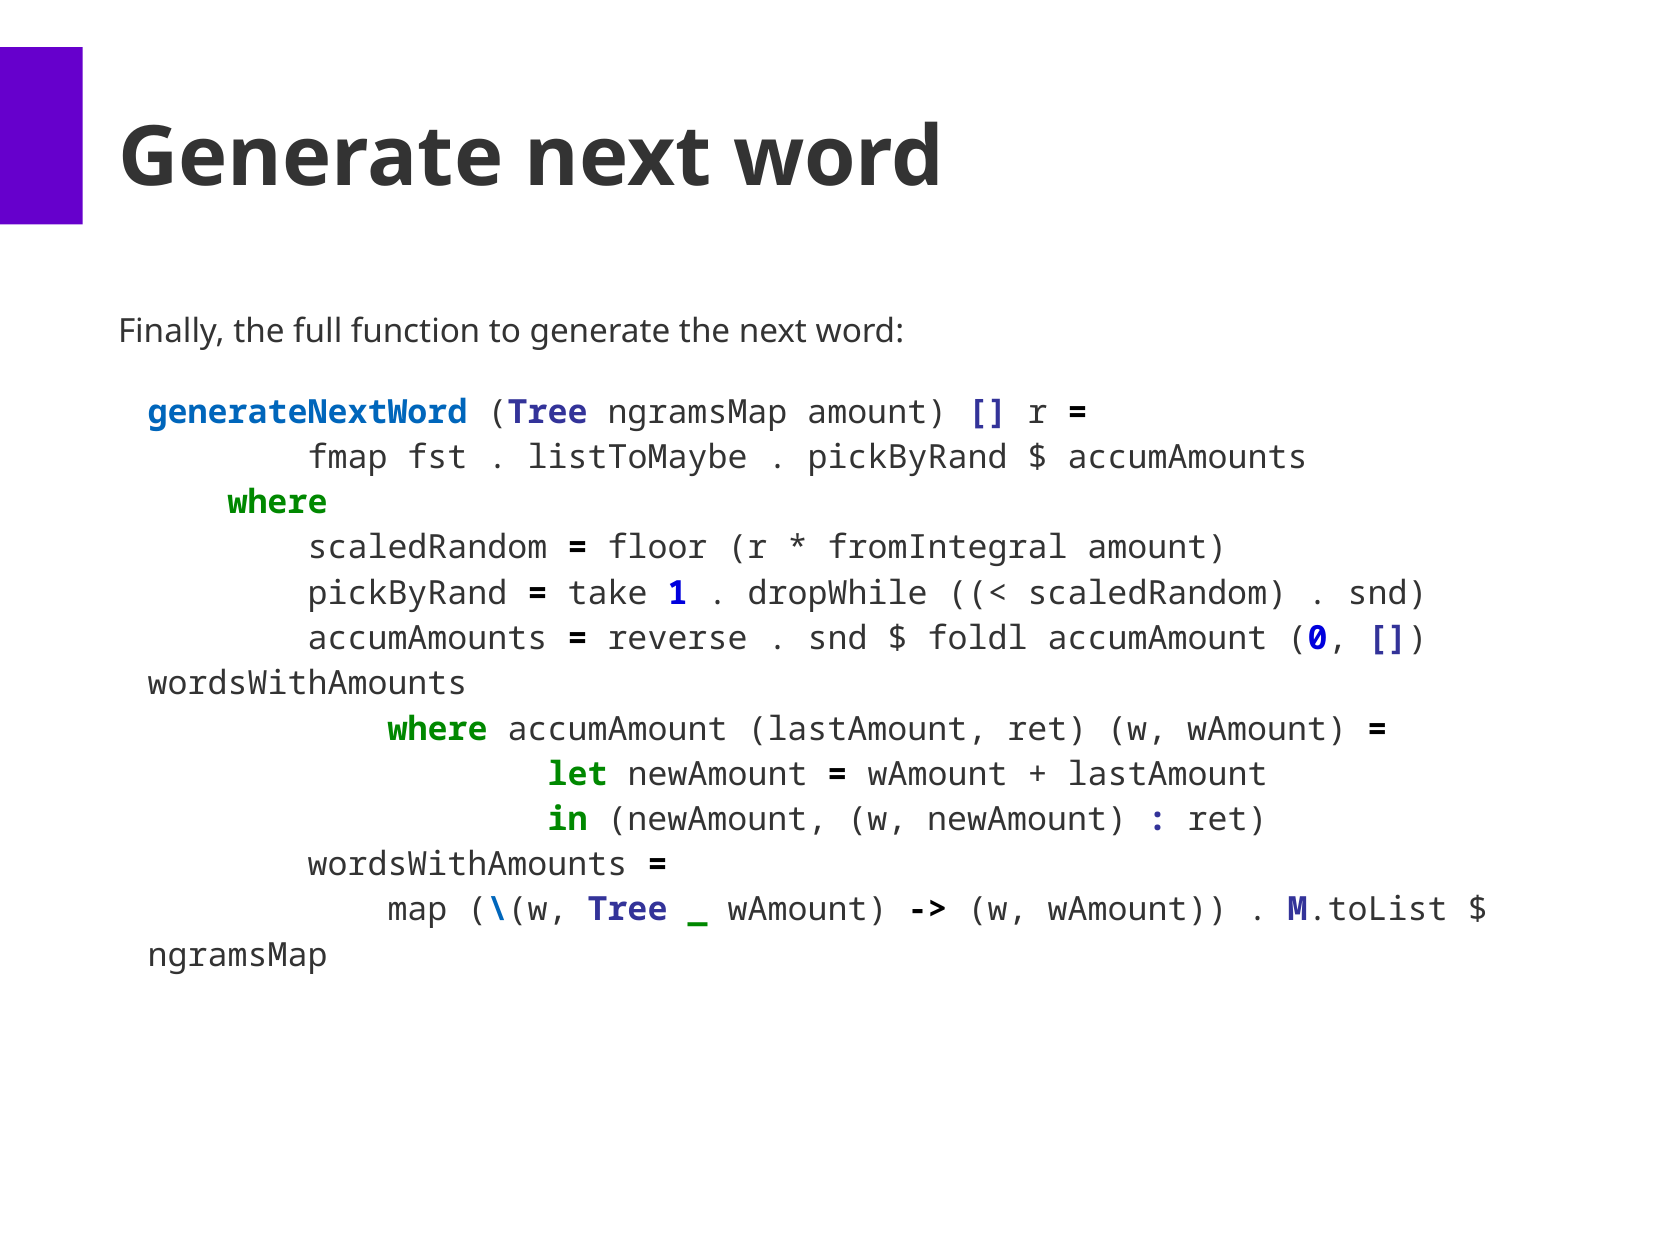

# Generate next word
Finally, the full function to generate the next word:
generateNextWord (Tree ngramsMap amount) [] r =
 fmap fst . listToMaybe . pickByRand $ accumAmounts
 where
 scaledRandom = floor (r * fromIntegral amount)
 pickByRand = take 1 . dropWhile ((< scaledRandom) . snd)
 accumAmounts = reverse . snd $ foldl accumAmount (0, []) wordsWithAmounts
 where accumAmount (lastAmount, ret) (w, wAmount) =
 let newAmount = wAmount + lastAmount
 in (newAmount, (w, newAmount) : ret)
 wordsWithAmounts =
 map (\(w, Tree _ wAmount) -> (w, wAmount)) . M.toList $ ngramsMap